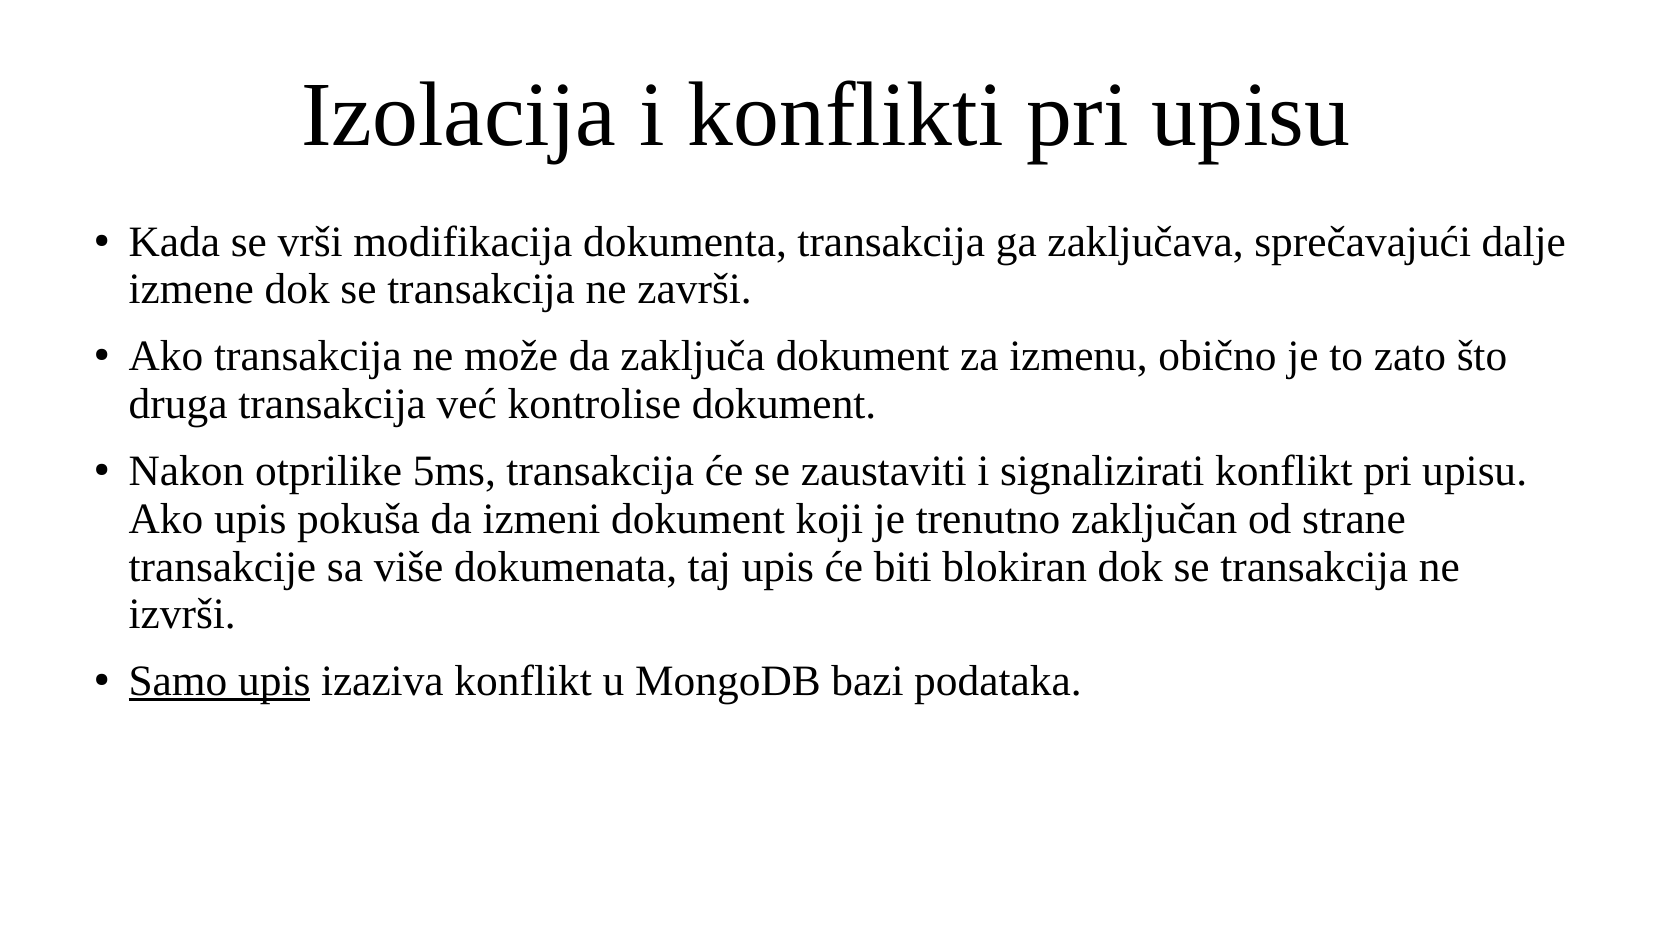

# Izolacija i konflikti pri upisu
Kada se vrši modifikacija dokumenta, transakcija ga zaključava, sprečavajući dalje izmene dok se transakcija ne završi.
Ako transakcija ne može da zaključa dokument za izmenu, obično je to zato što druga transakcija već kontrolise dokument.
Nakon otprilike 5ms, transakcija će se zaustaviti i signalizirati konflikt pri upisu. Ako upis pokuša da izmeni dokument koji je trenutno zaključan od strane transakcije sa više dokumenata, taj upis će biti blokiran dok se transakcija ne izvrši.
Samo upis izaziva konflikt u MongoDB bazi podataka.